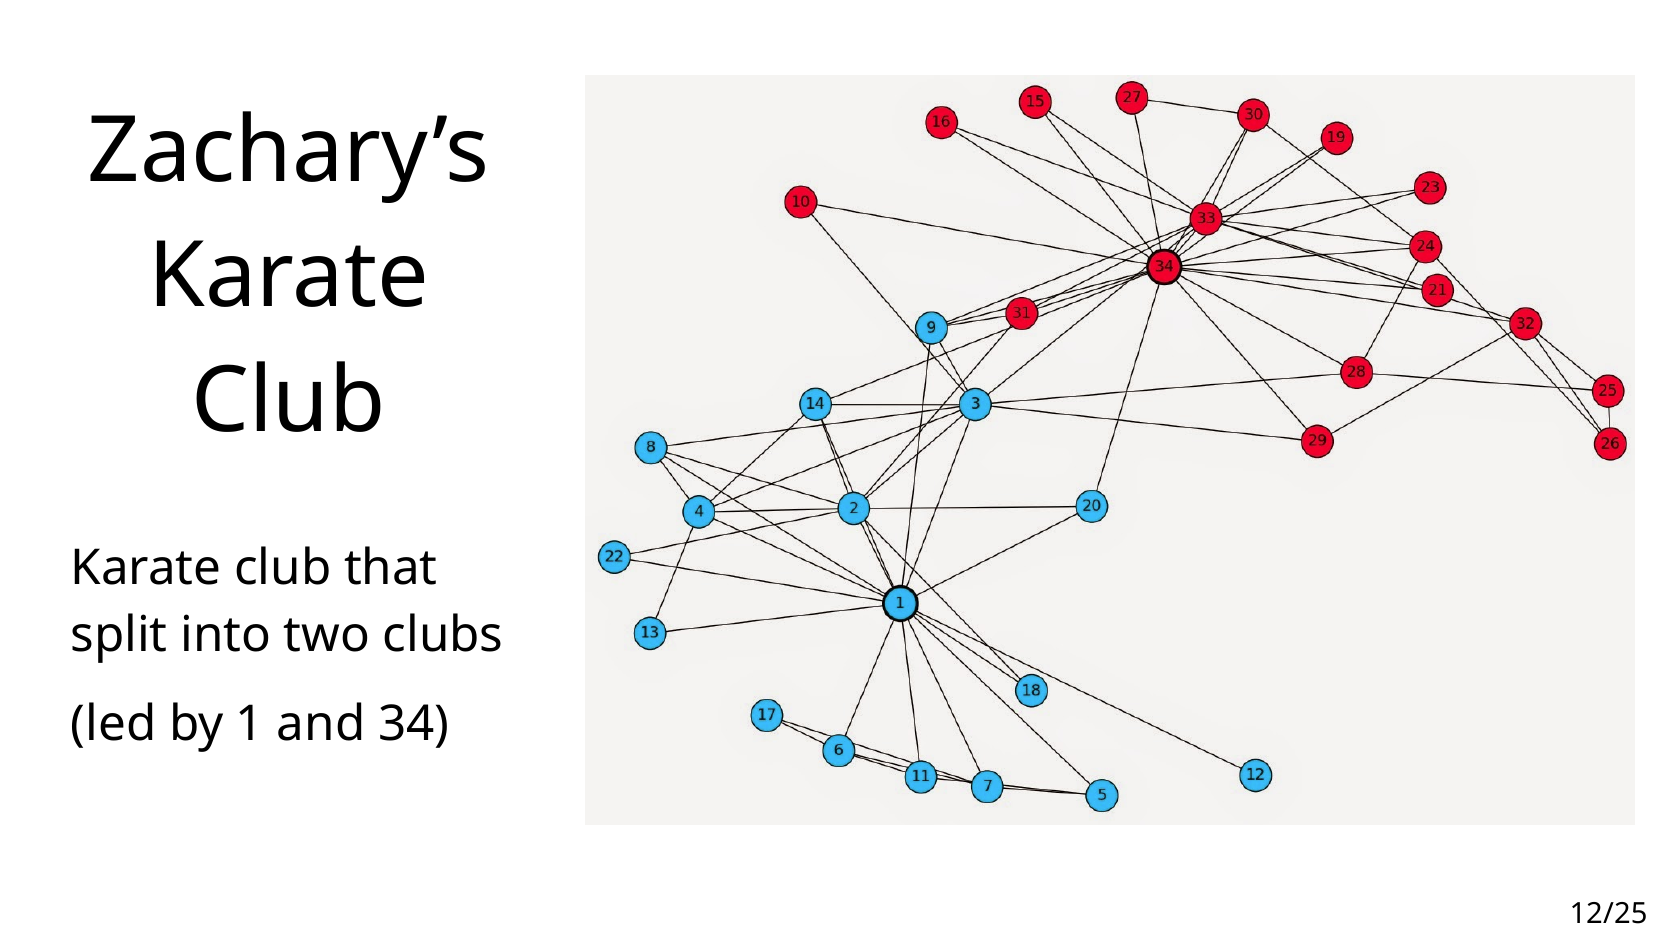

# Zachary’s Karate Club
Karate club that split into two clubs
(led by 1 and 34)
12